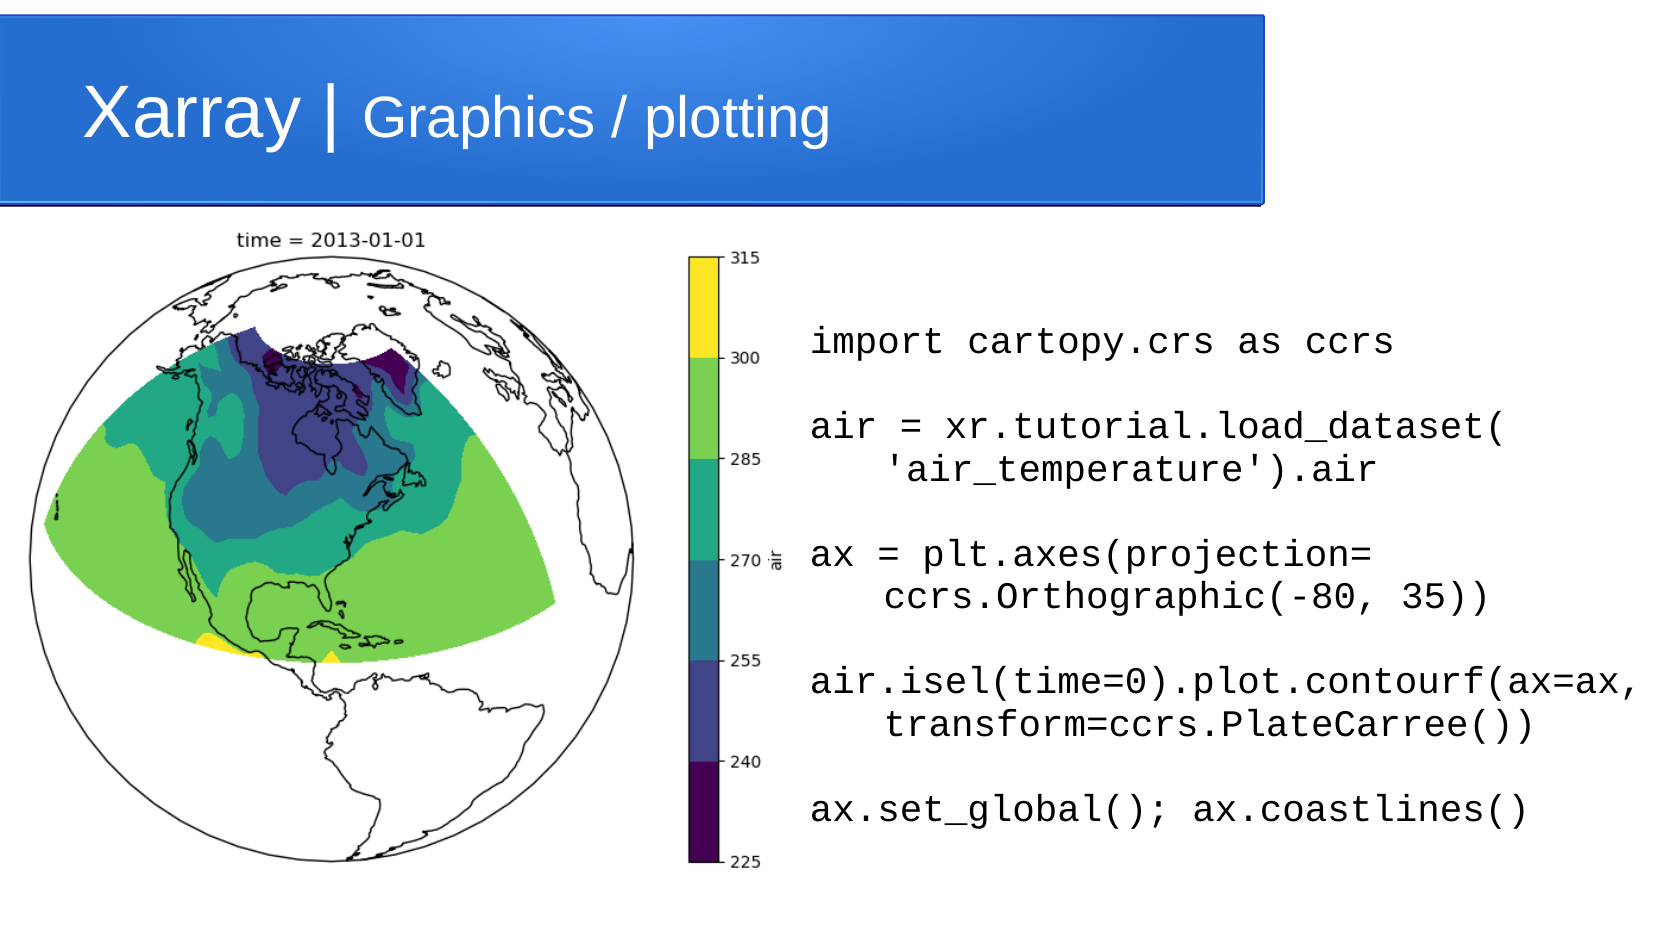

# Xarray | Graphics / plotting
import cartopy.crs as ccrs
air = xr.tutorial.load_dataset(
	'air_temperature').air
ax = plt.axes(projection=
	ccrs.Orthographic(-80, 35))
air.isel(time=0).plot.contourf(ax=ax, 			transform=ccrs.PlateCarree())
ax.set_global(); ax.coastlines()